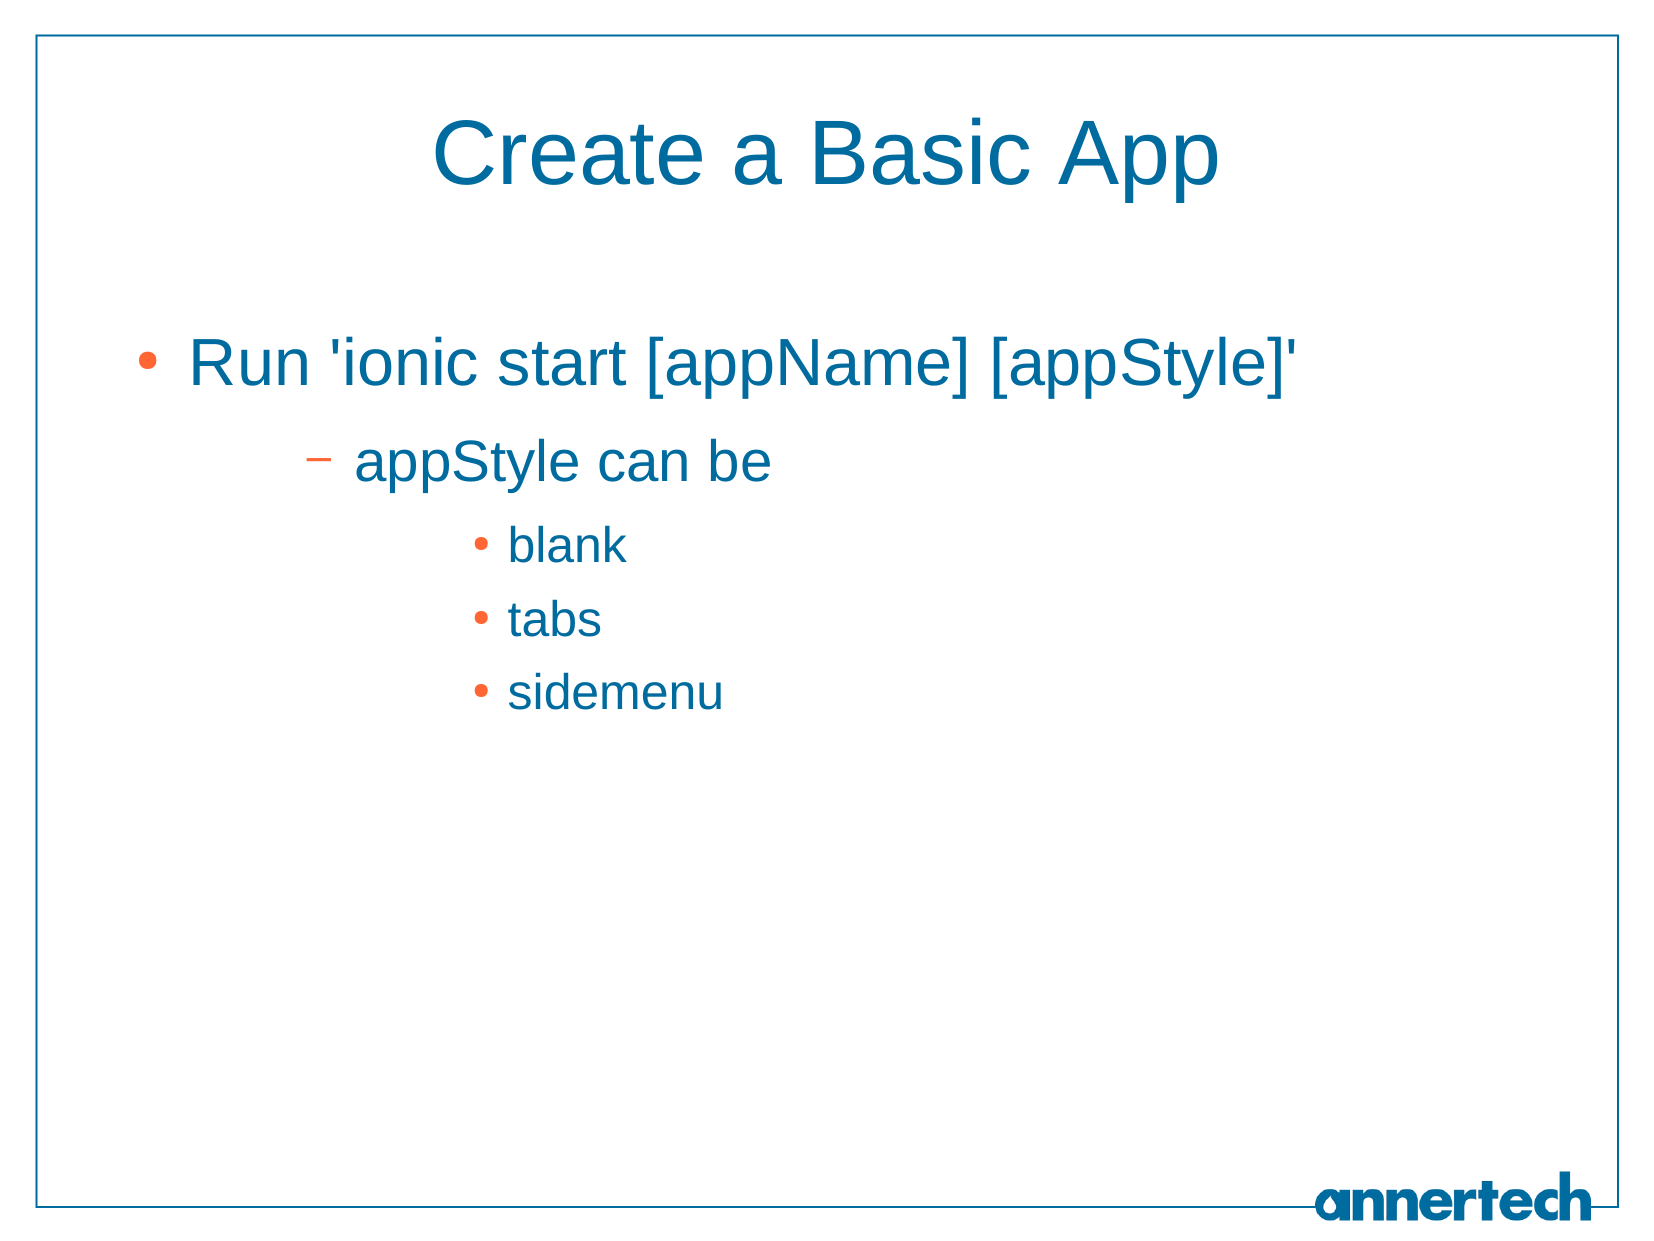

# Create a Basic App
Run 'ionic start [appName] [appStyle]'
appStyle can be
blank
tabs
sidemenu